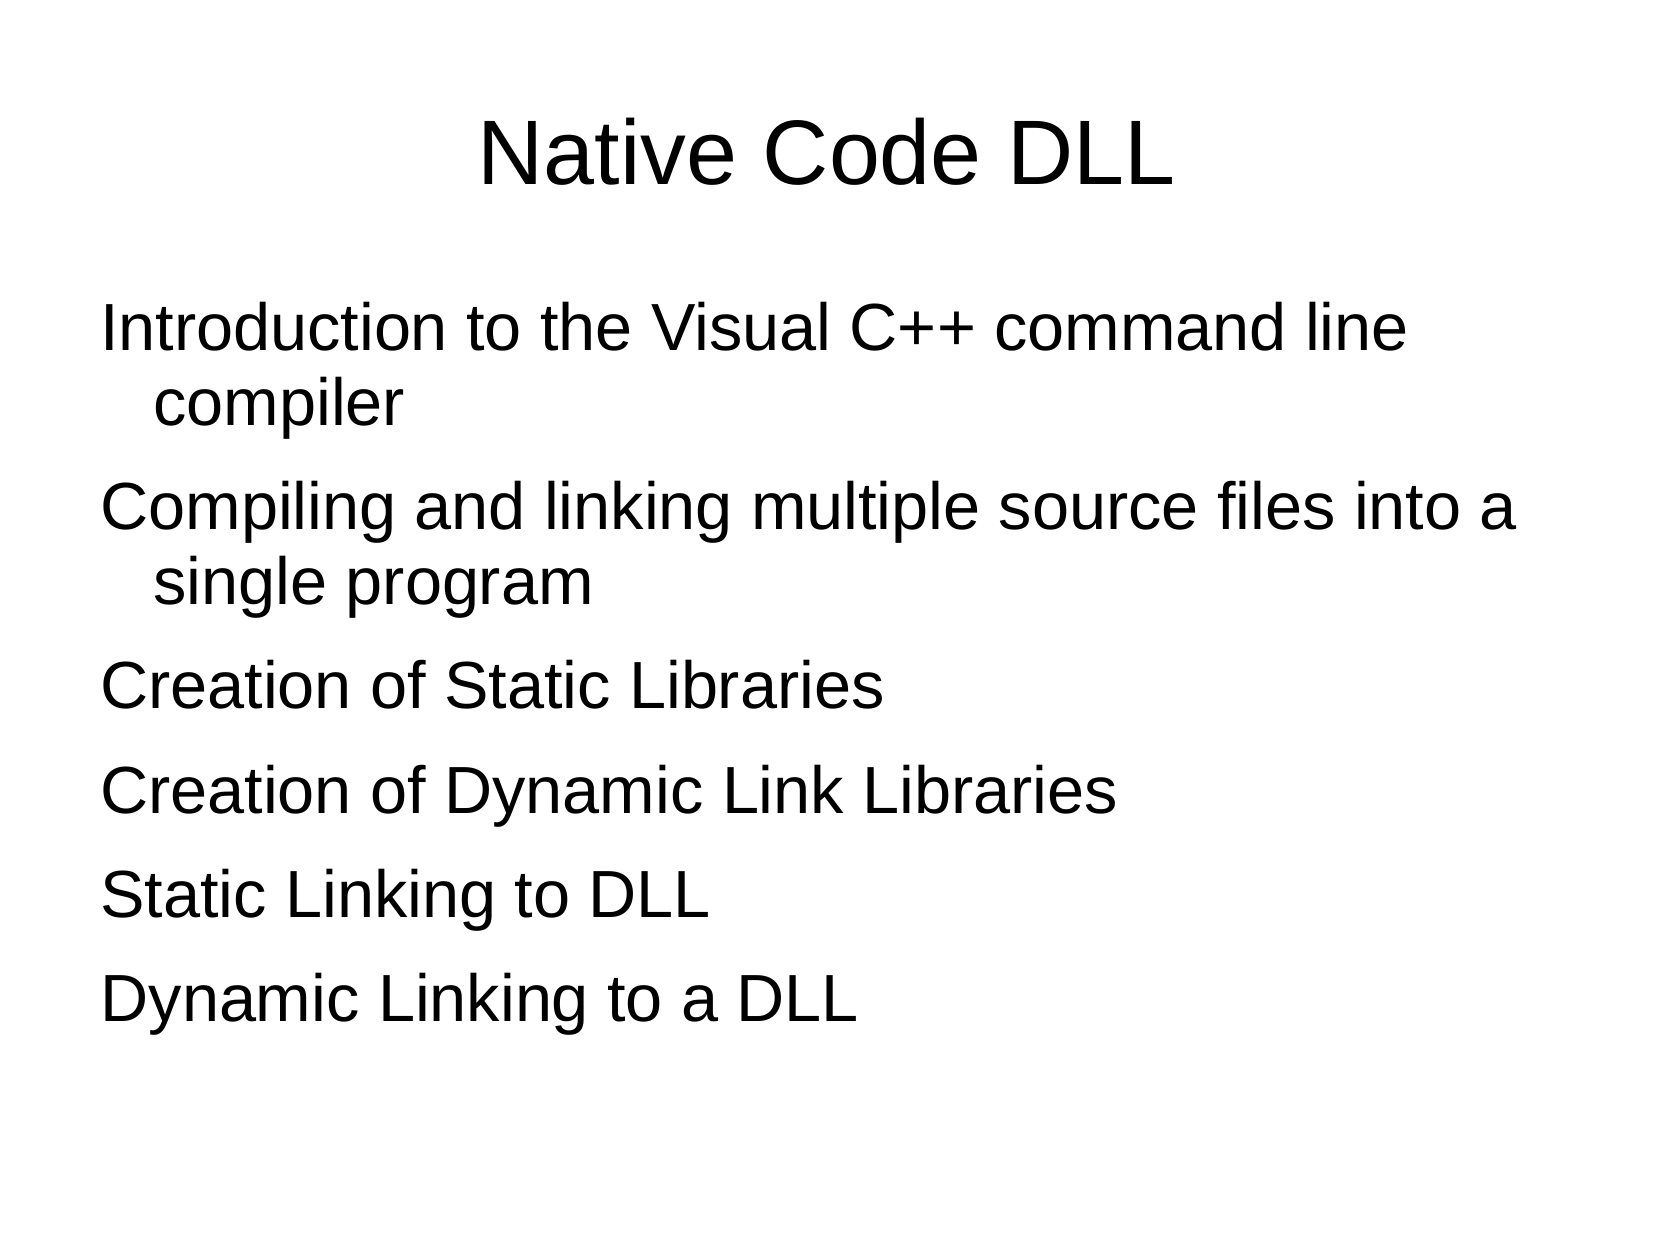

# Native Code DLL
Introduction to the Visual C++ command line compiler
Compiling and linking multiple source files into a single program
Creation of Static Libraries
Creation of Dynamic Link Libraries
Static Linking to DLL
Dynamic Linking to a DLL